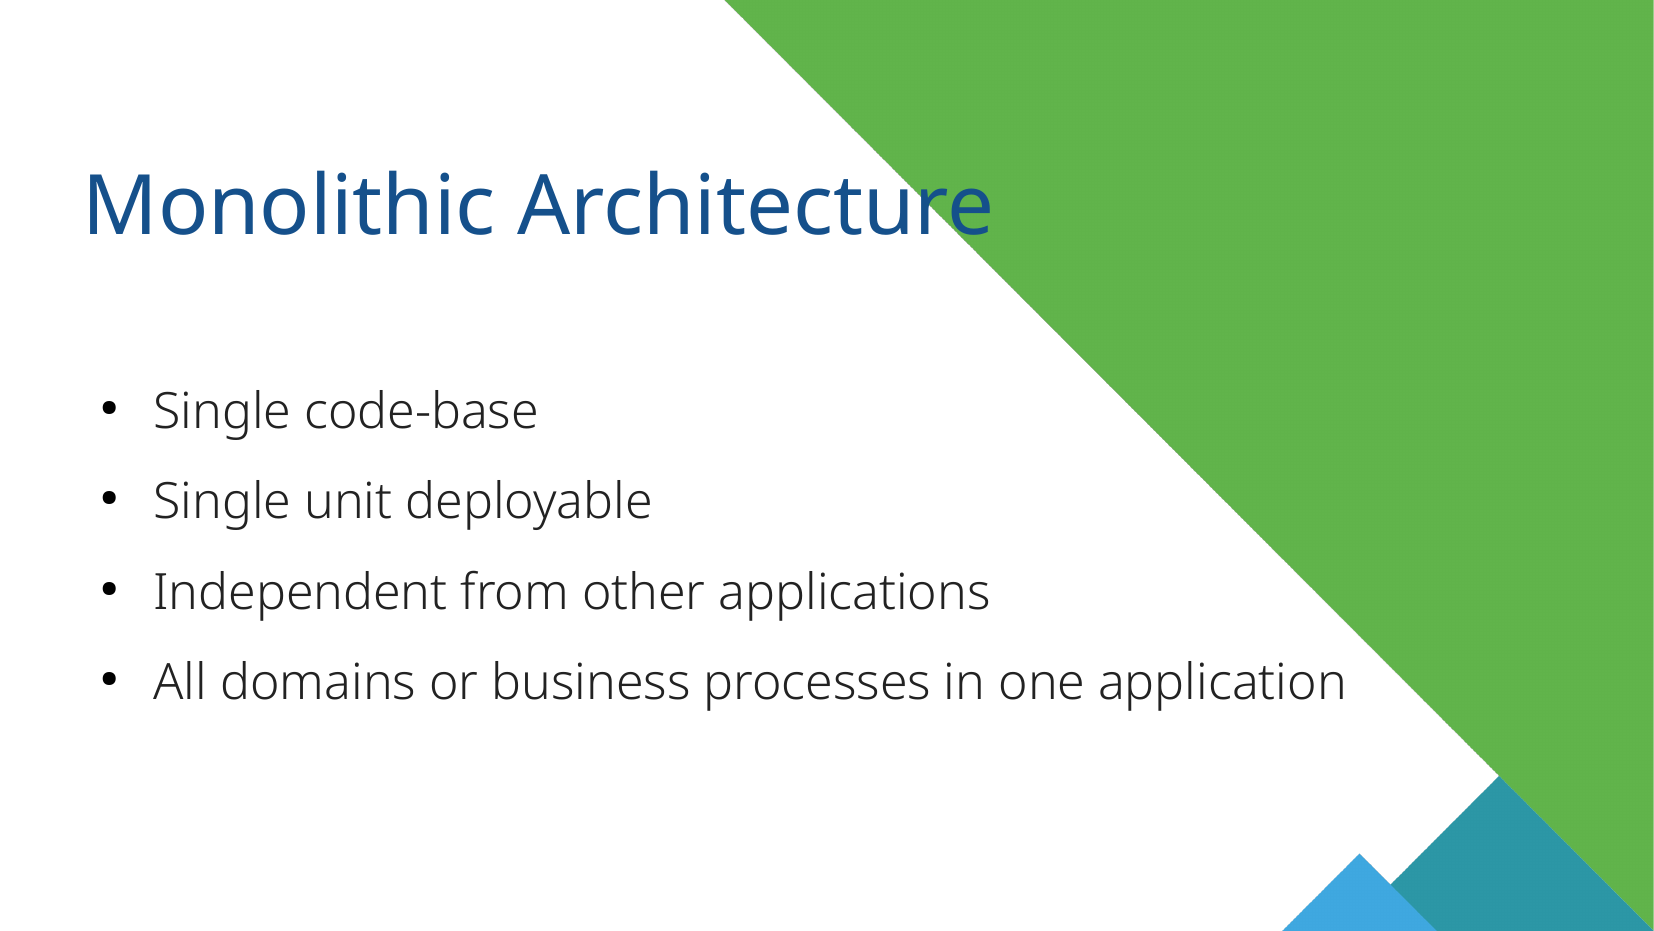

# Monolithic Architecture
Single code-base
Single unit deployable
Independent from other applications
All domains or business processes in one application